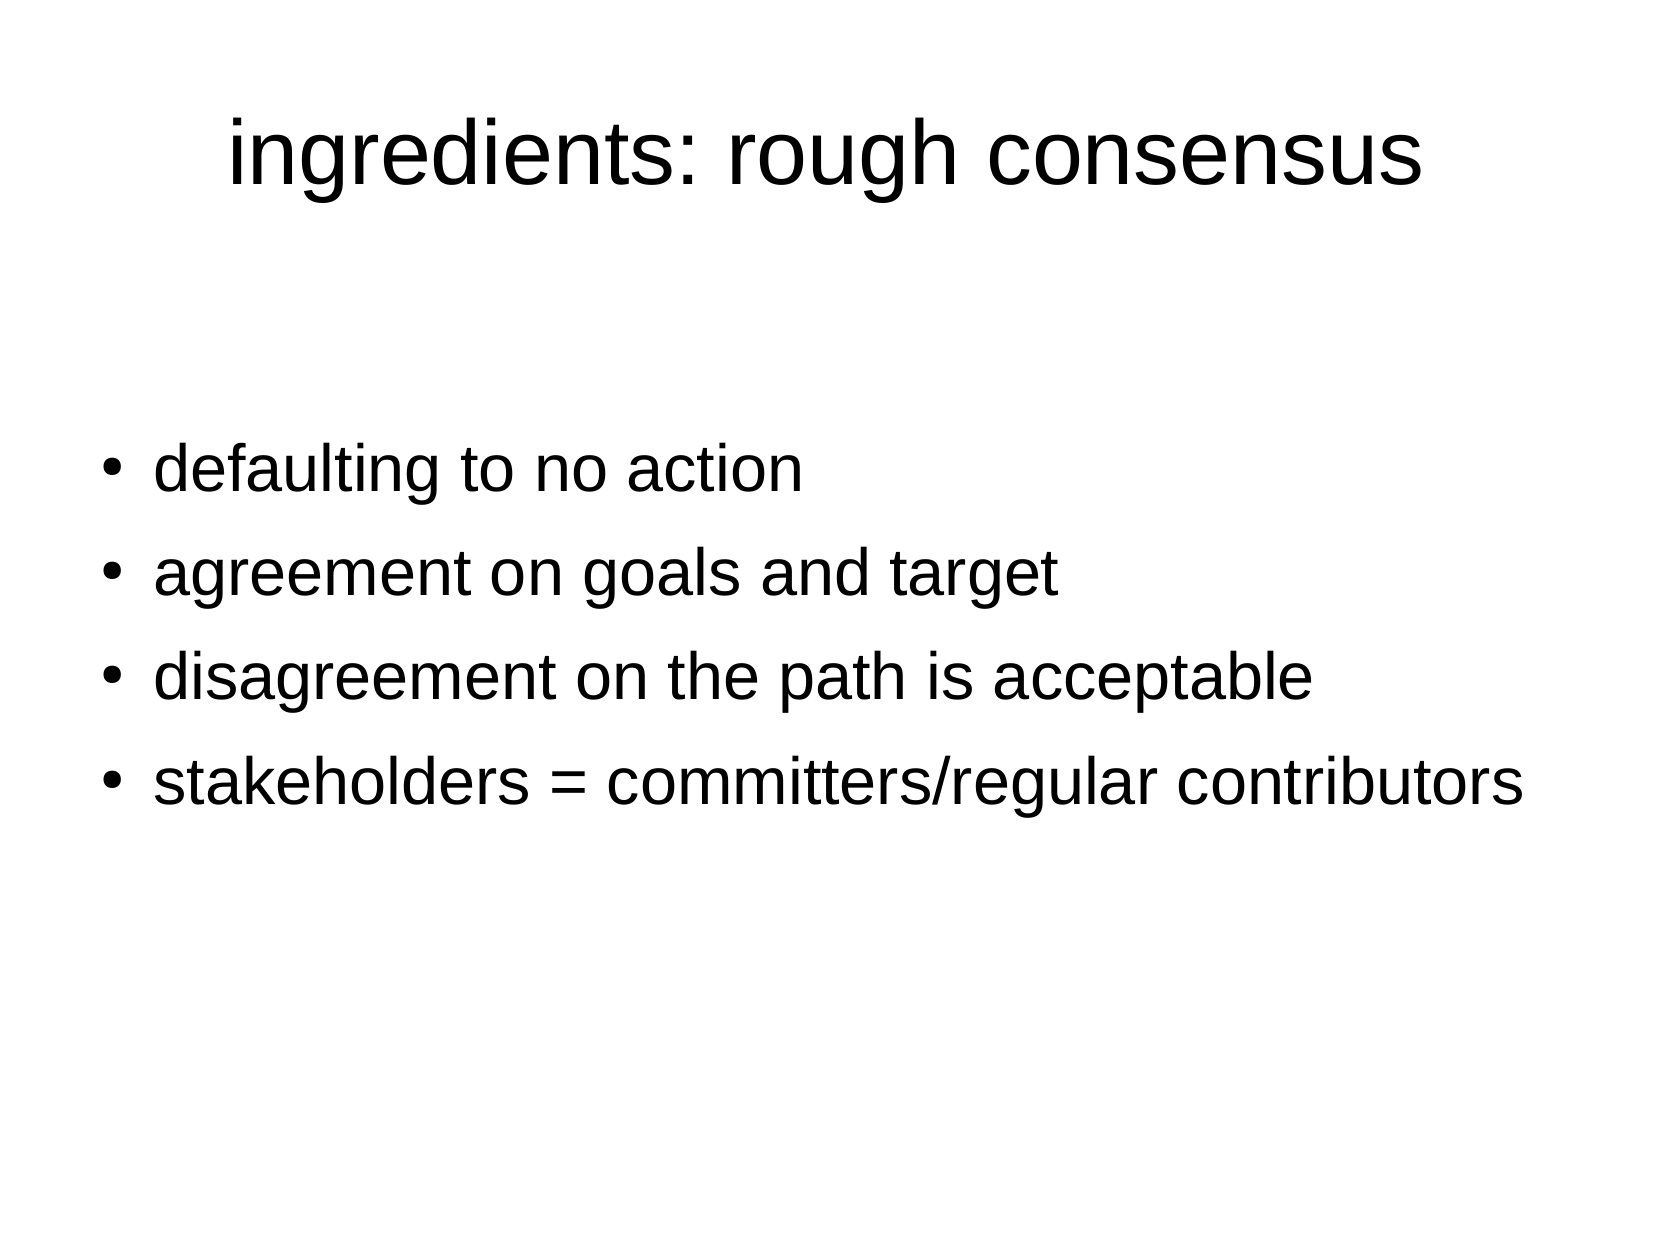

# ingredients: rough consensus
defaulting to no action
agreement on goals and target
disagreement on the path is acceptable
stakeholders = committers/regular contributors